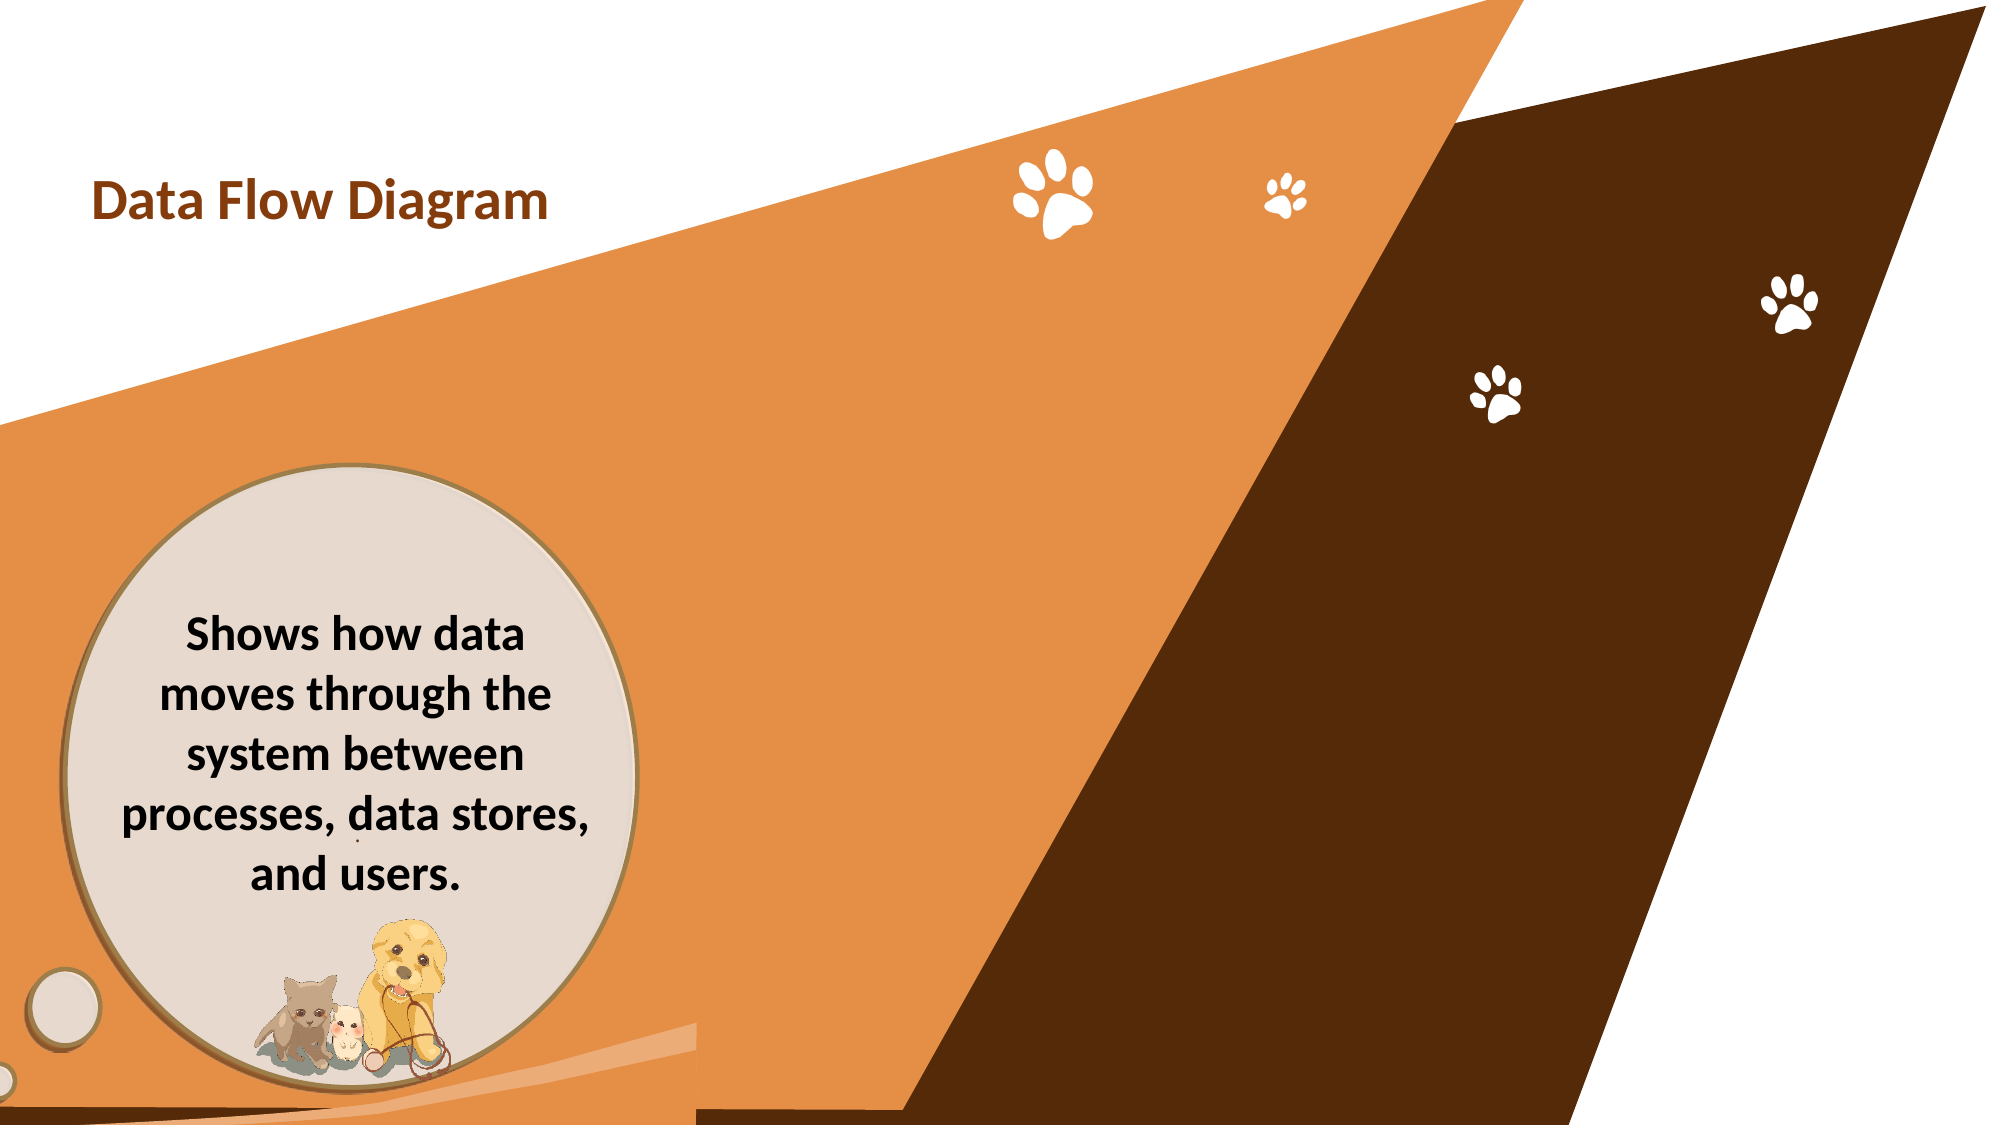

Data Flow Diagram
.
Shows how data moves through the system between processes, data stores, and users.